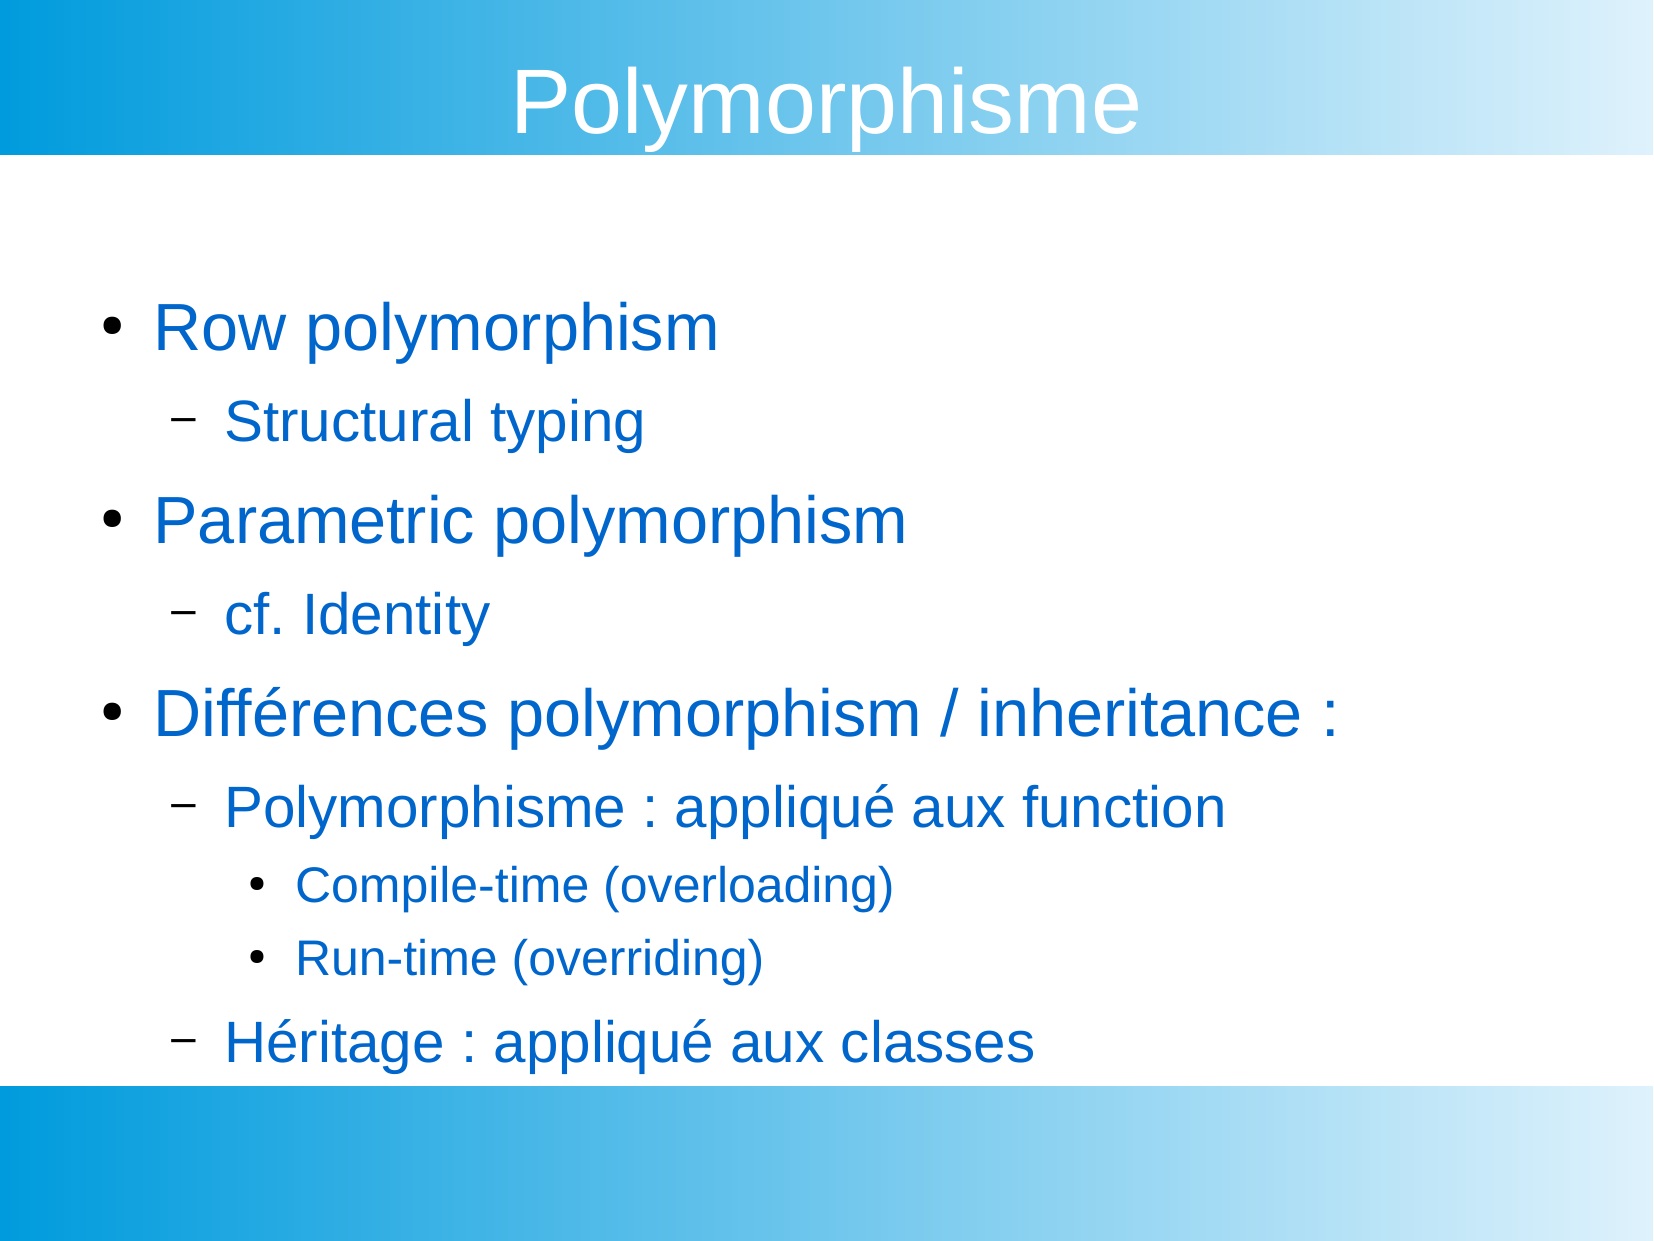

# Polymorphisme
Row polymorphism
Structural typing
Parametric polymorphism
cf. Identity
Différences polymorphism / inheritance :
Polymorphisme : appliqué aux function
Compile-time (overloading)
Run-time (overriding)
Héritage : appliqué aux classes